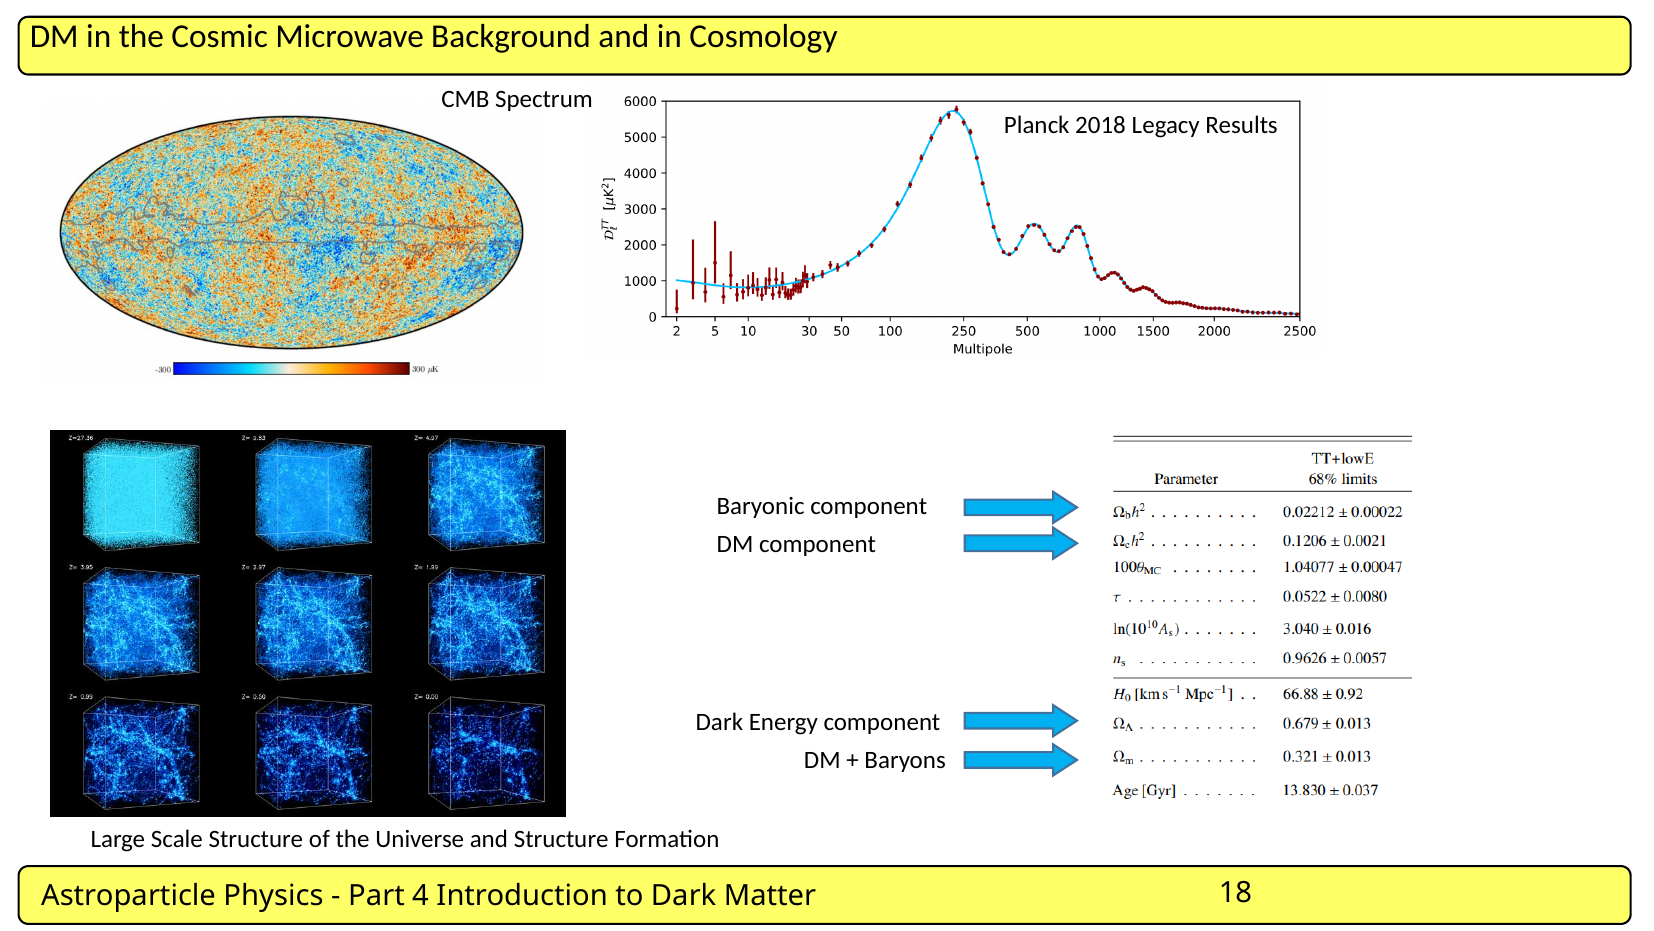

DM in the Cosmic Microwave Background and in Cosmology
CMB Spectrum
Planck 2018 Legacy Results
Baryonic component
DM component
Dark Energy component
DM + Baryons
Large Scale Structure of the Universe and Structure Formation
Astroparticle Physics - Part 4 Introduction to Dark Matter